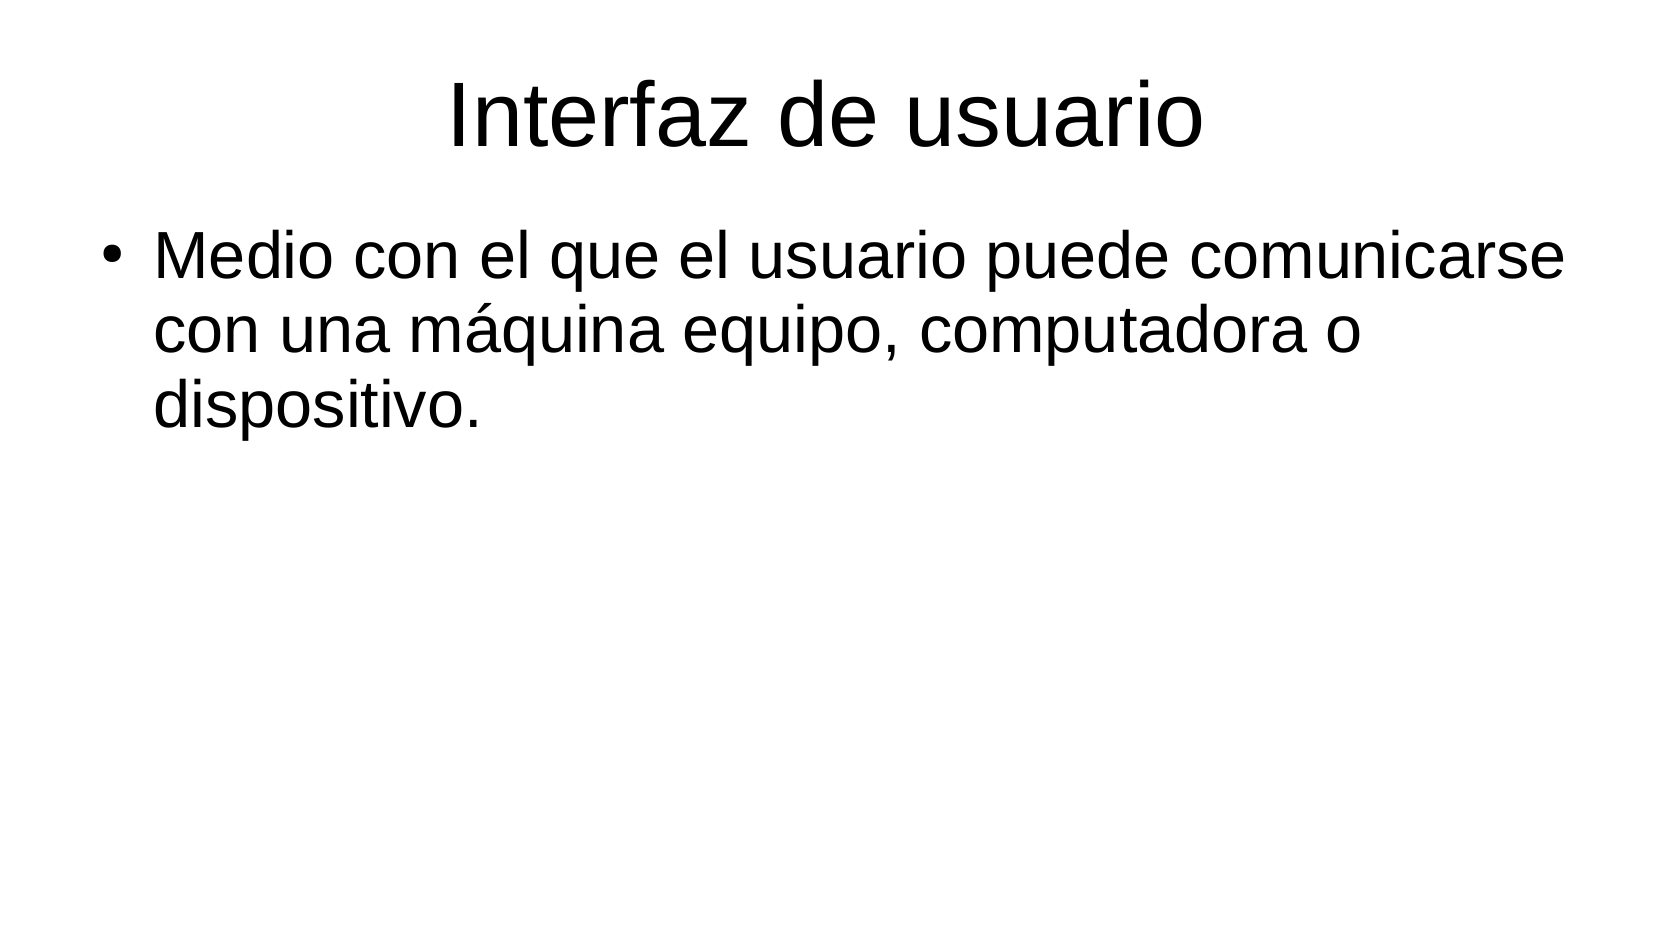

# Interfaz de usuario
Medio con el que el usuario puede comunicarse con una máquina equipo, computadora o dispositivo.